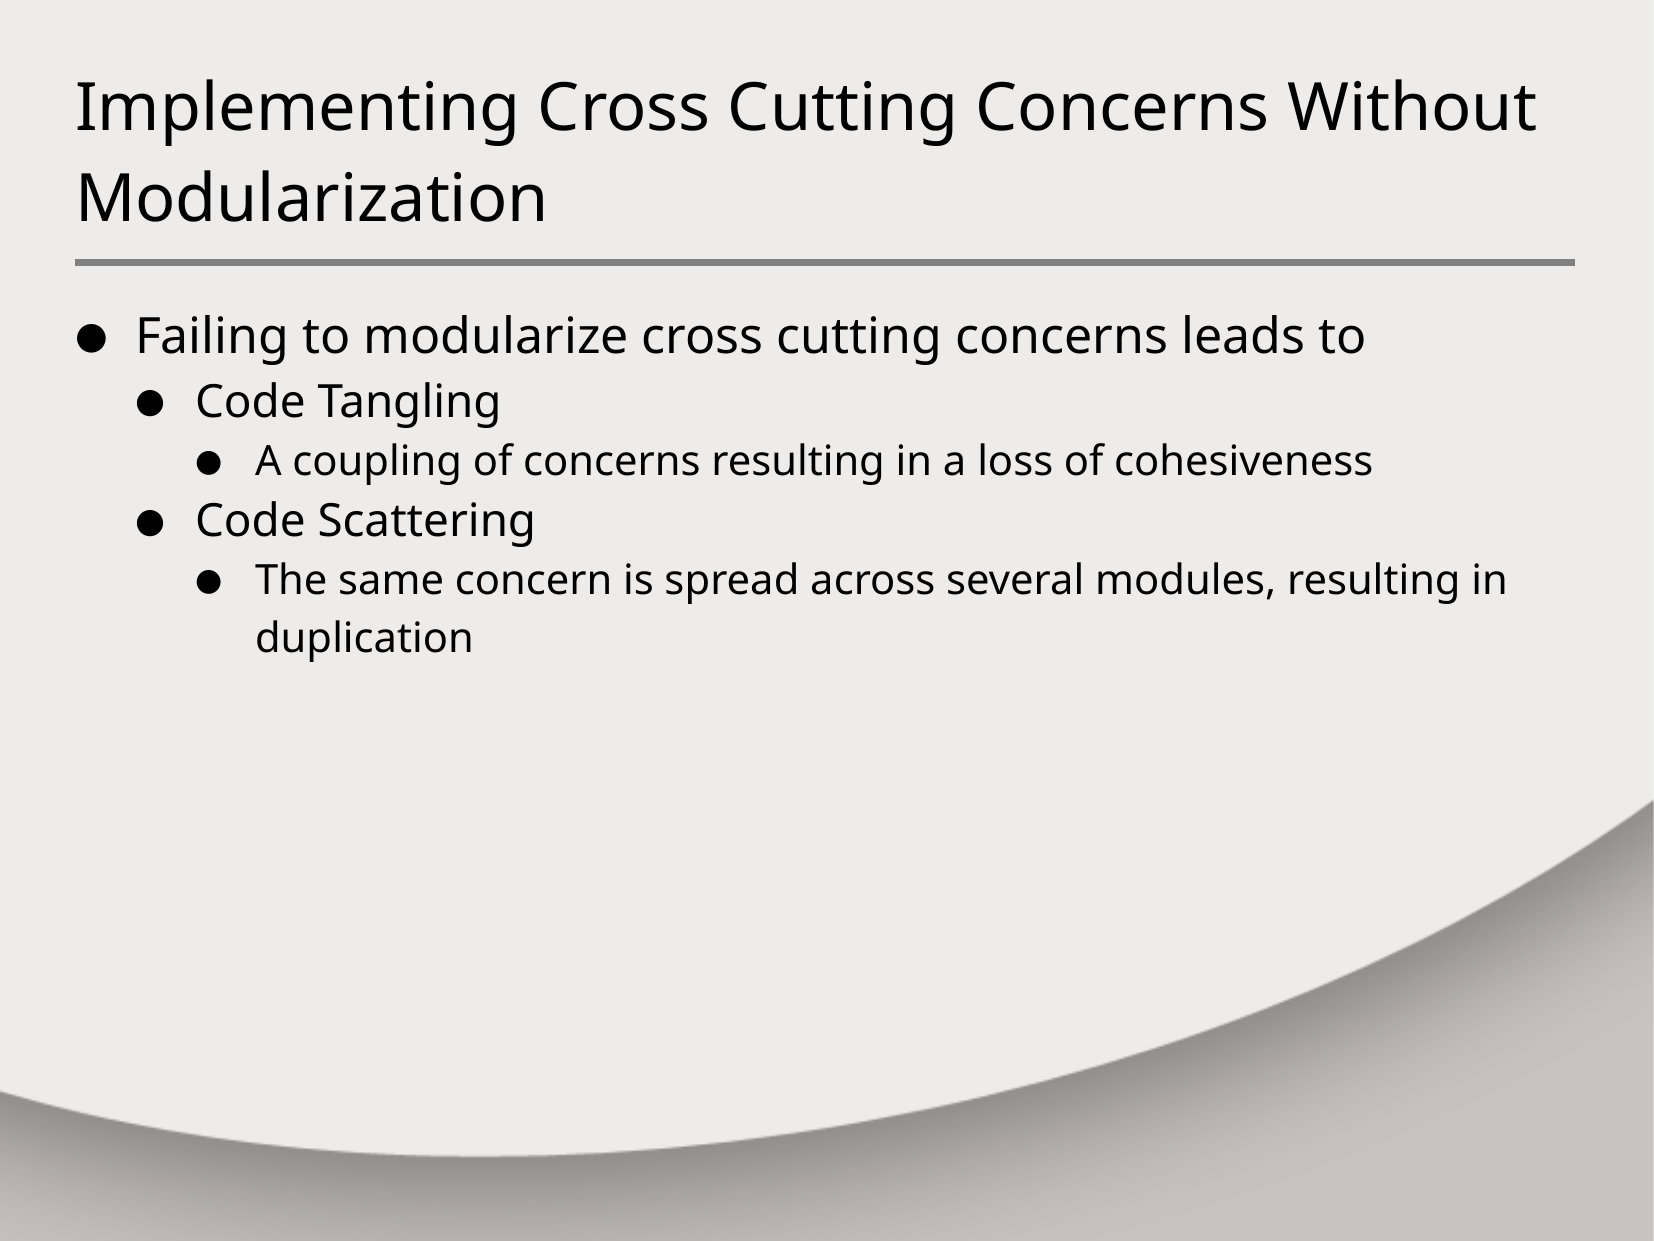

# Implementing Cross Cutting Concerns Without Modularization
Failing to modularize cross cutting concerns leads to
Code Tangling
A coupling of concerns resulting in a loss of cohesiveness
Code Scattering
The same concern is spread across several modules, resulting in duplication